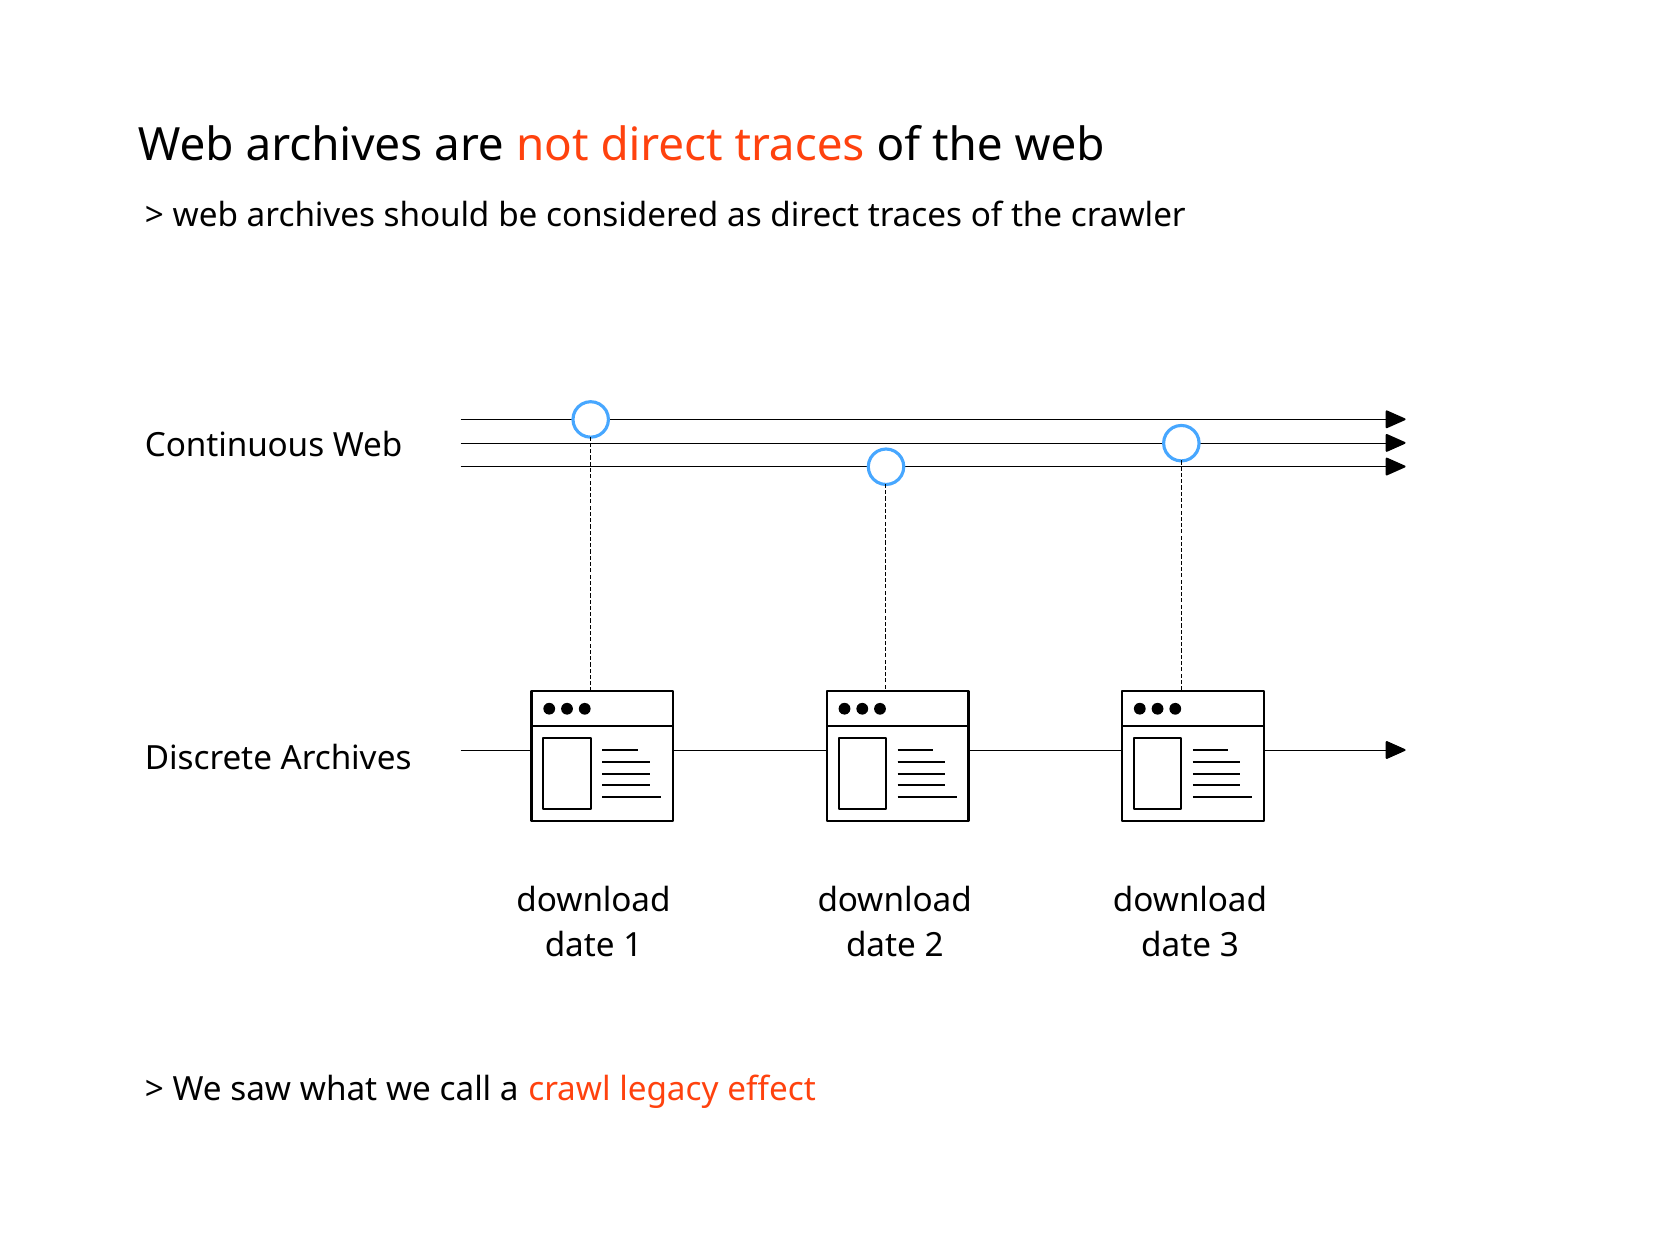

Web archives are not direct traces of the web
> web archives should be considered as direct traces of the crawler
Continuous Web
Discrete Archives
download
date 1
download
date 2
download
date 3
> We saw what we call a crawl legacy effect